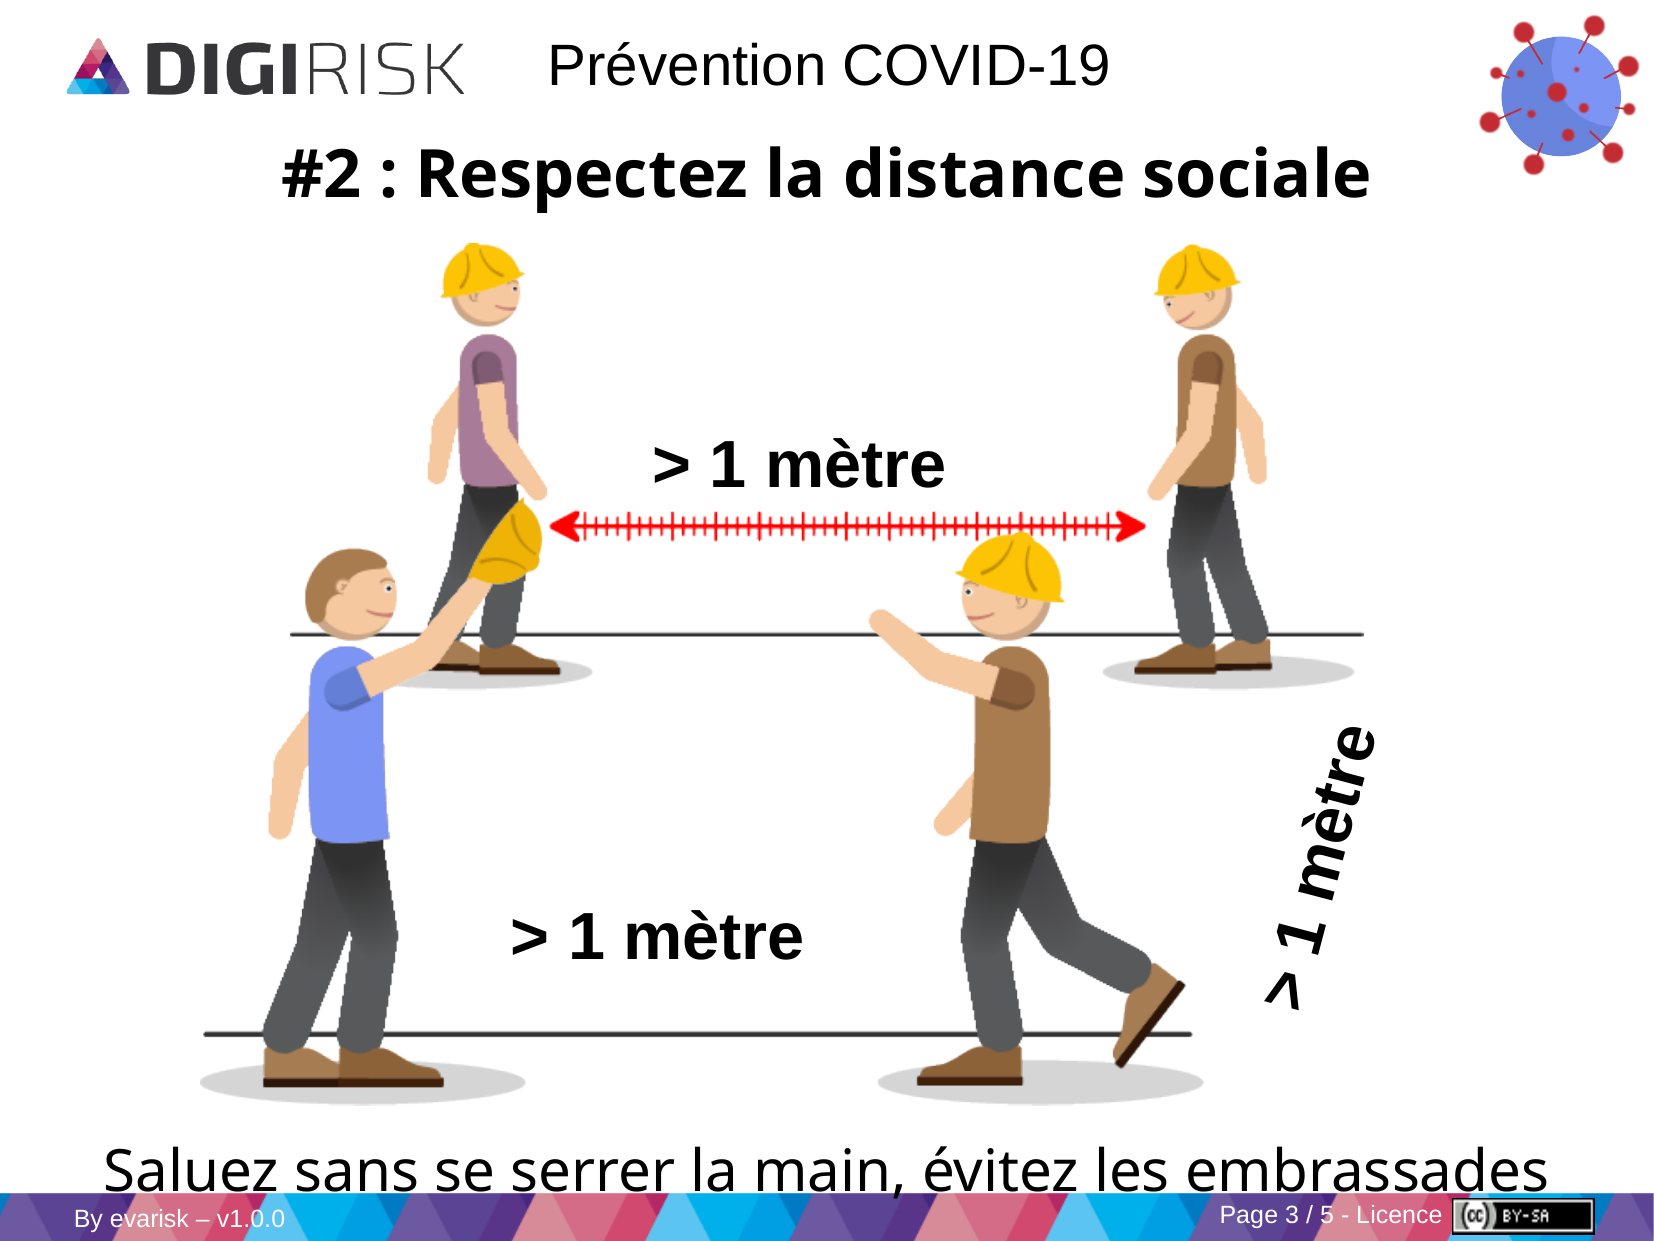

Prévention COVID-19
# #2 : Respectez la distance sociale
> 1 mètre
> 1 mètre
> 1 mètre
Saluez sans se serrer la main, évitez les embrassades